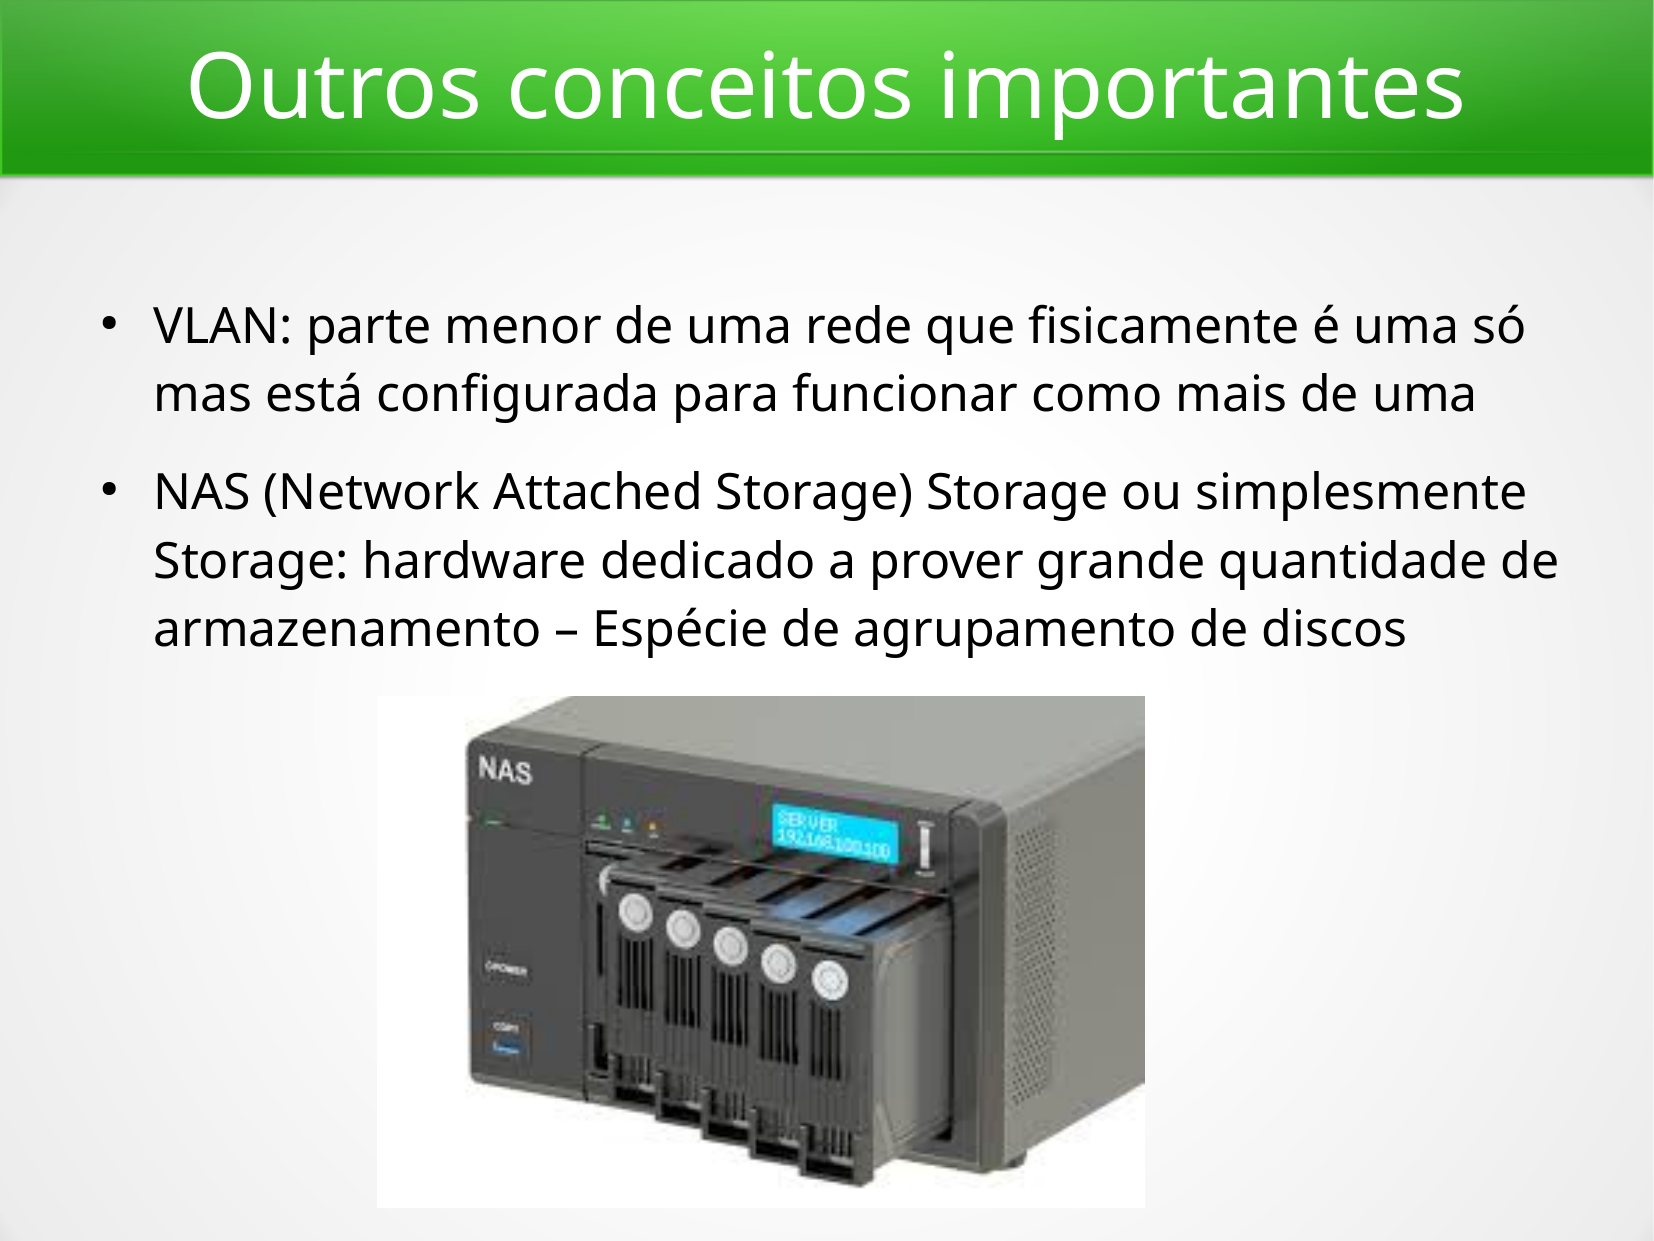

# Outros conceitos importantes
VLAN: parte menor de uma rede que fisicamente é uma só mas está configurada para funcionar como mais de uma
NAS (Network Attached Storage) Storage ou simplesmente Storage: hardware dedicado a prover grande quantidade de armazenamento – Espécie de agrupamento de discos